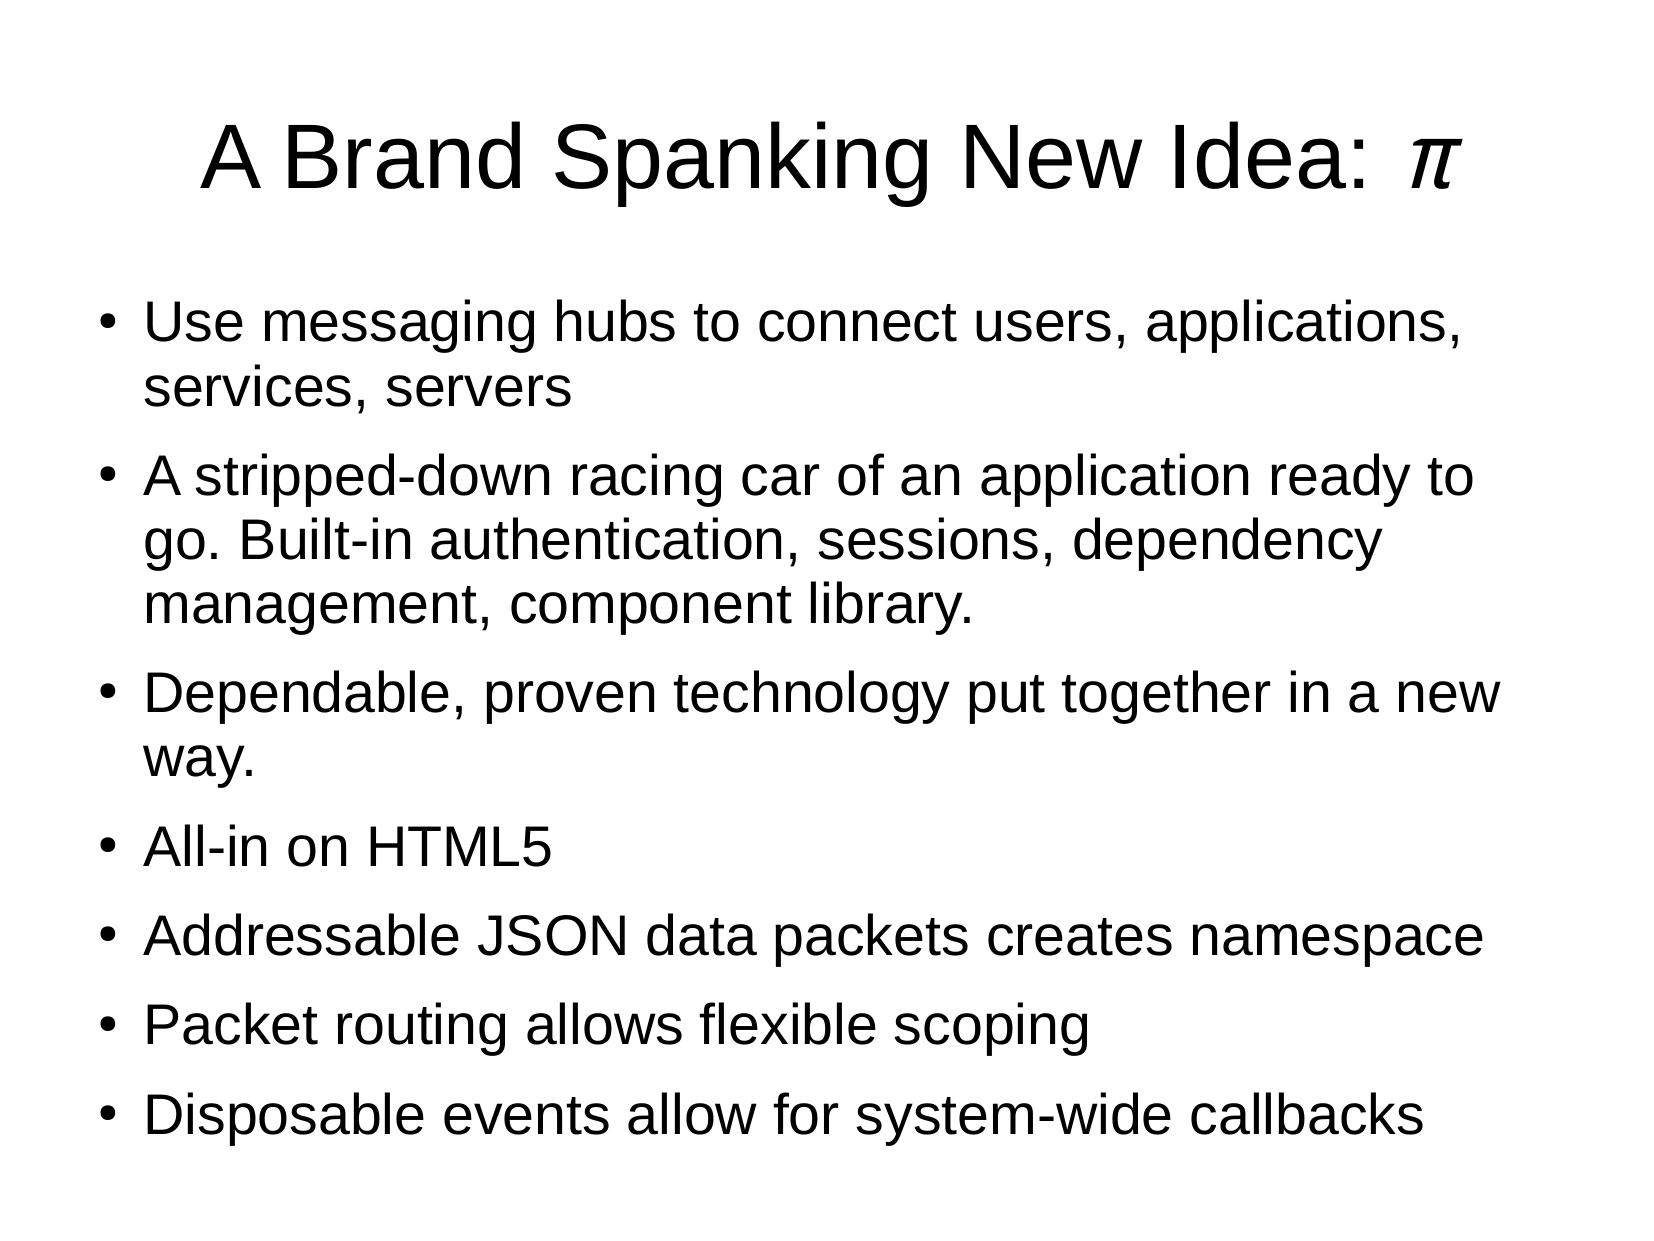

# A Brand Spanking New Idea: π
Use messaging hubs to connect users, applications, services, servers
A stripped-down racing car of an application ready to go. Built-in authentication, sessions, dependency management, component library.
Dependable, proven technology put together in a new way.
All-in on HTML5
Addressable JSON data packets creates namespace
Packet routing allows flexible scoping
Disposable events allow for system-wide callbacks